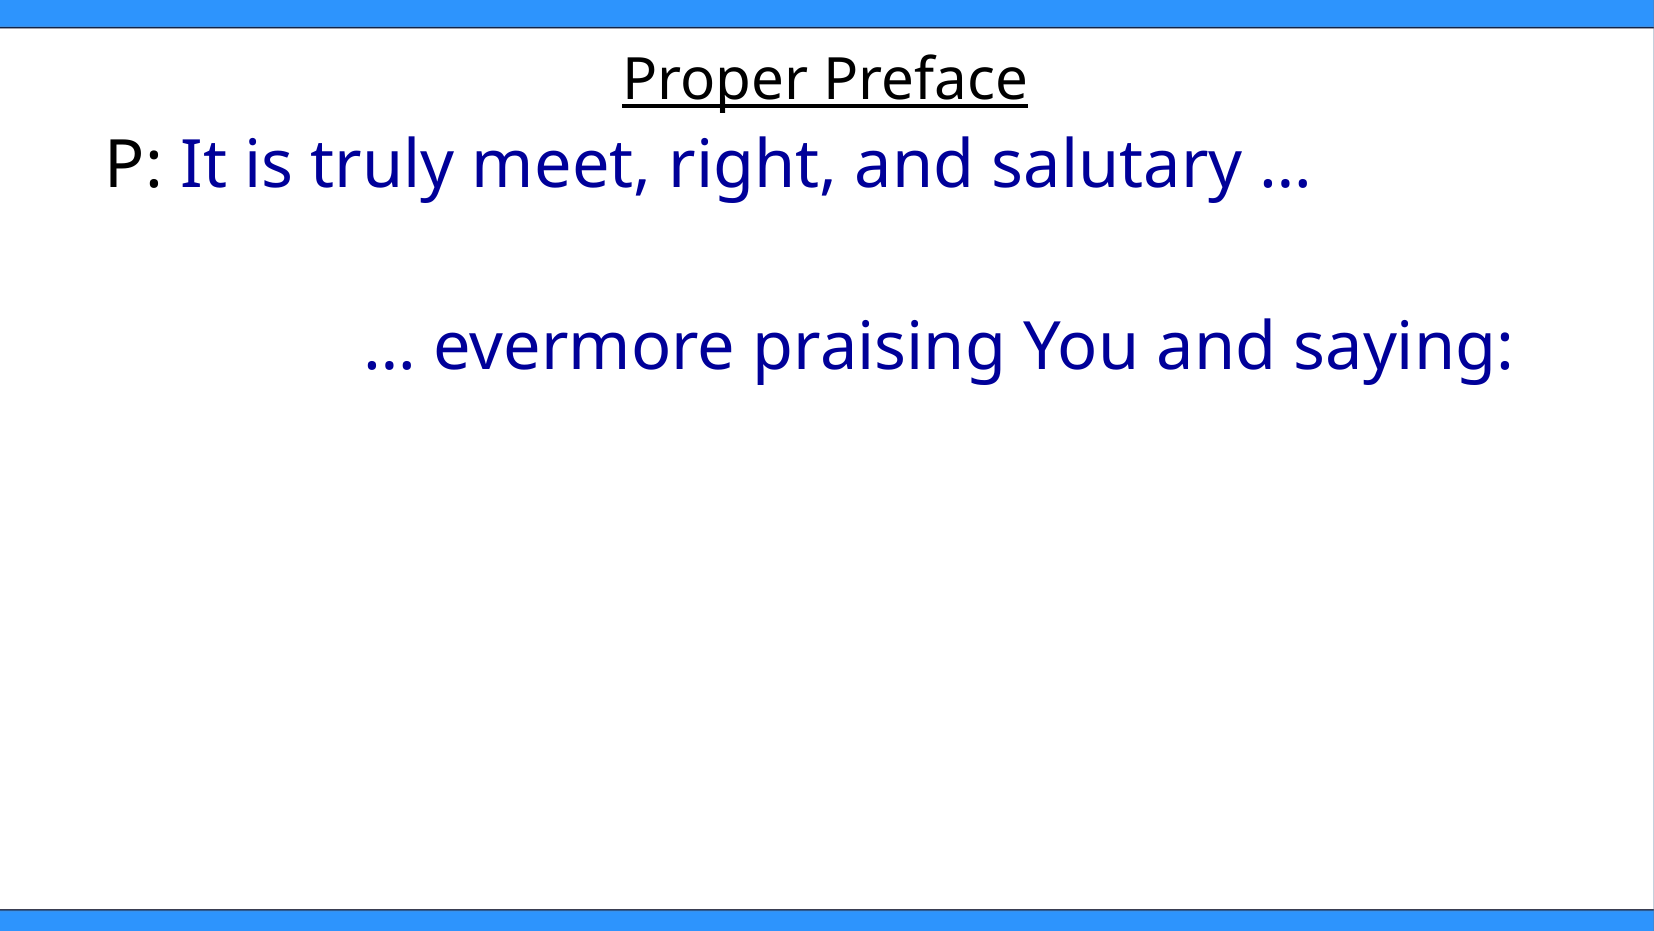

Proper Preface
P: It is truly meet, right, and salutary …
 … evermore praising You and saying: